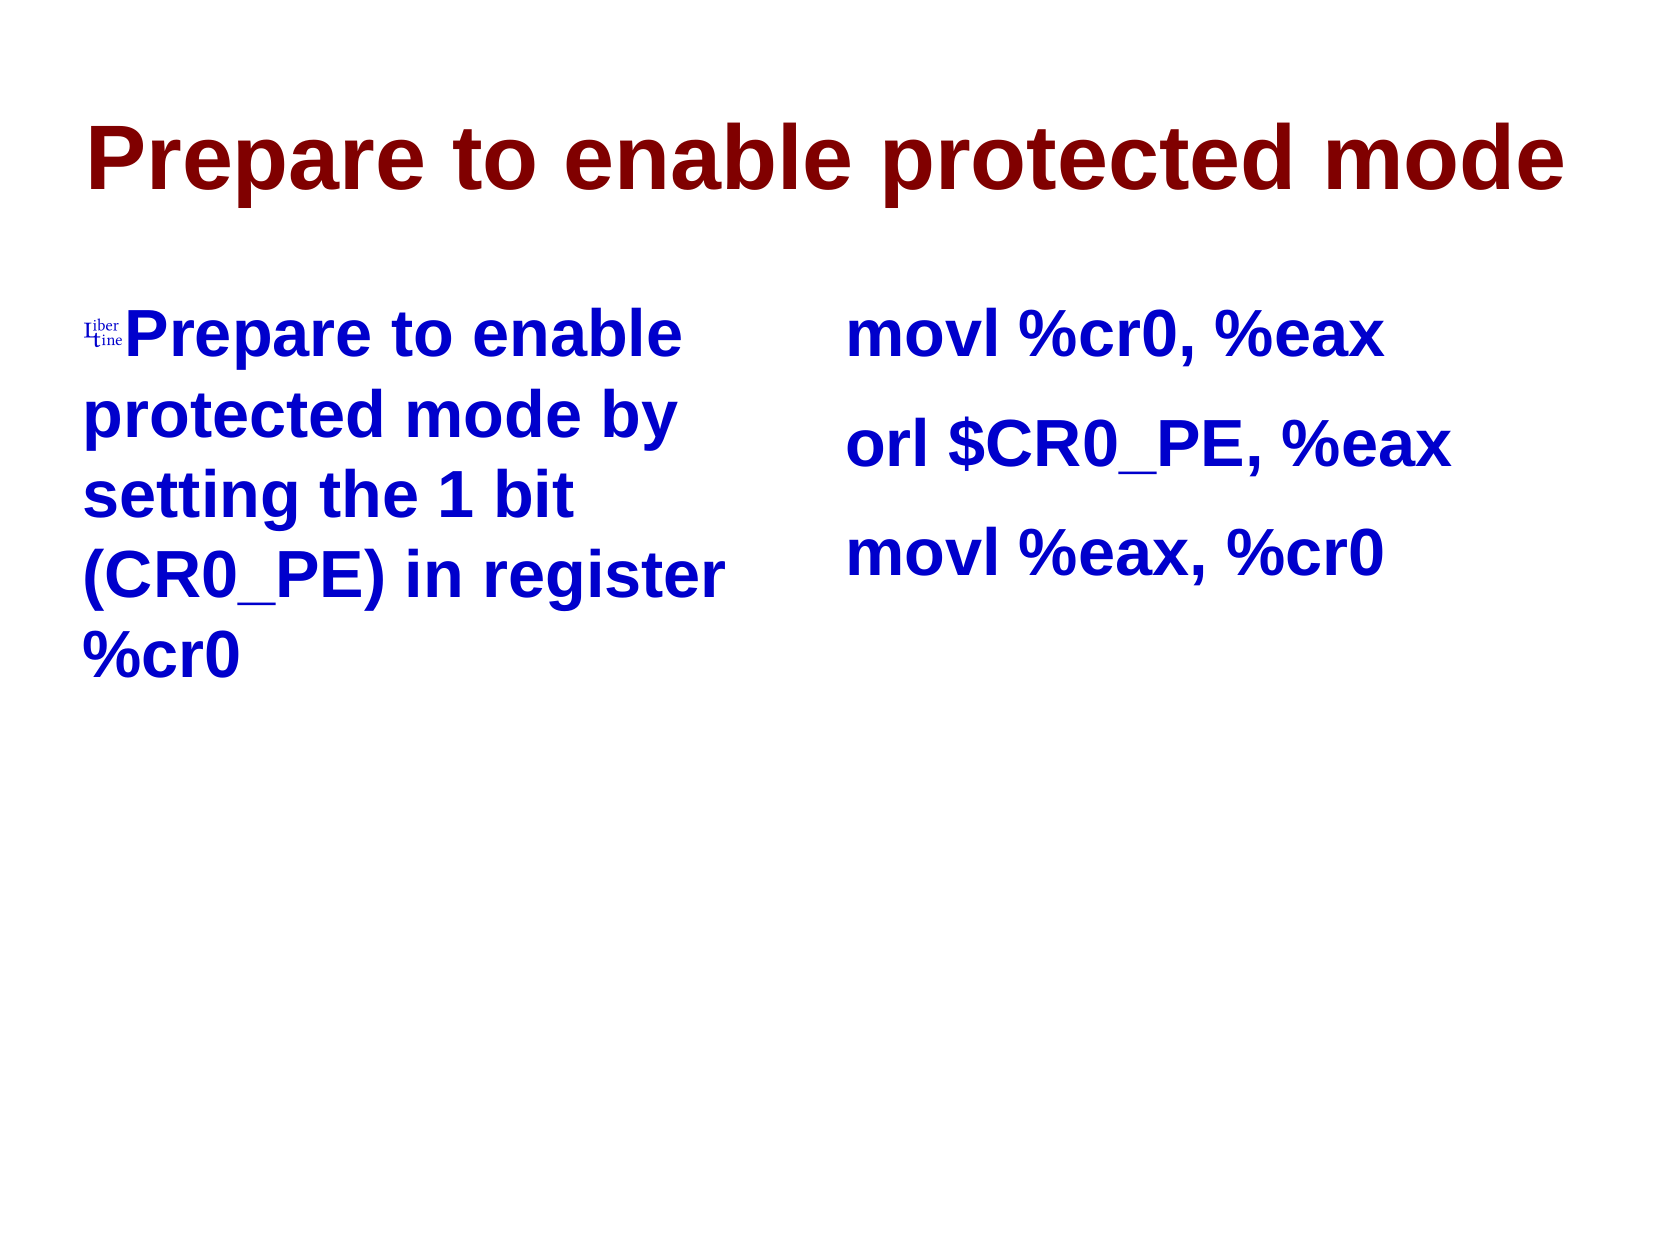

Prepare to enable protected mode
# Prepare to enable protected mode by setting the 1 bit (CR0_PE) in register %cr0
movl %cr0, %eax
orl $CR0_PE, %eax
movl %eax, %cr0